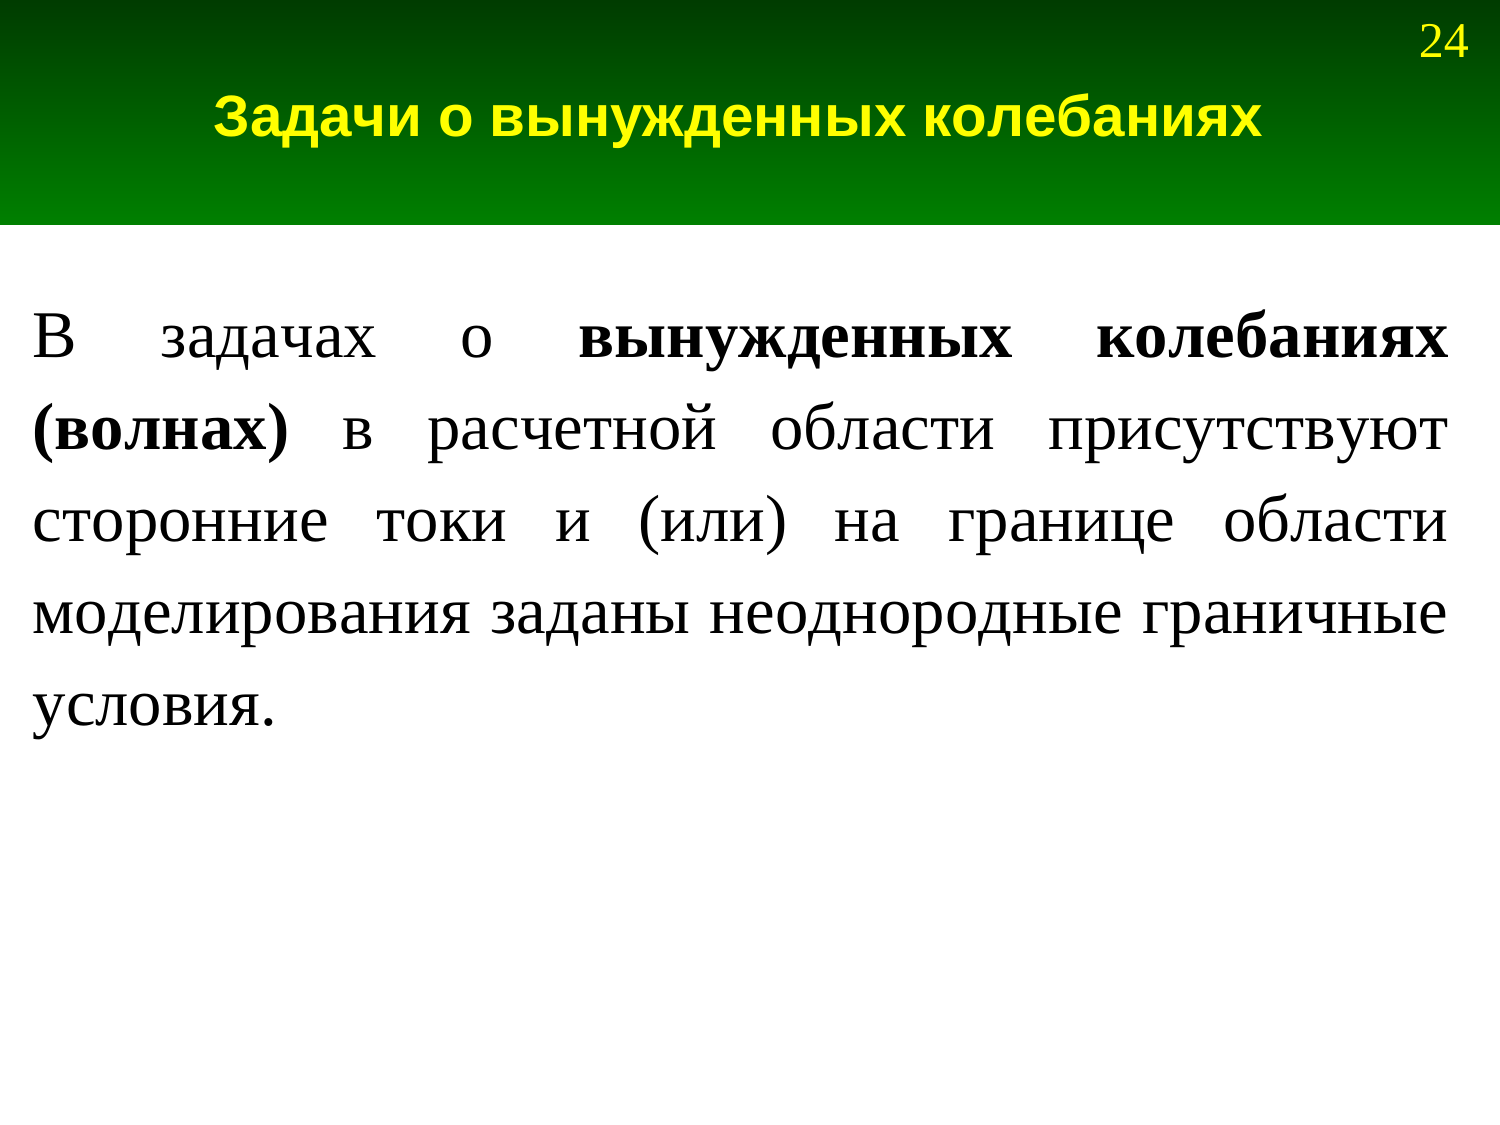

# Задачи о вынужденных колебаниях
В задачах о вынужденных колебаниях (волнах) в расчетной области присутствуют сторонние токи и (или) на границе области моделирования заданы неоднородные граничные условия.